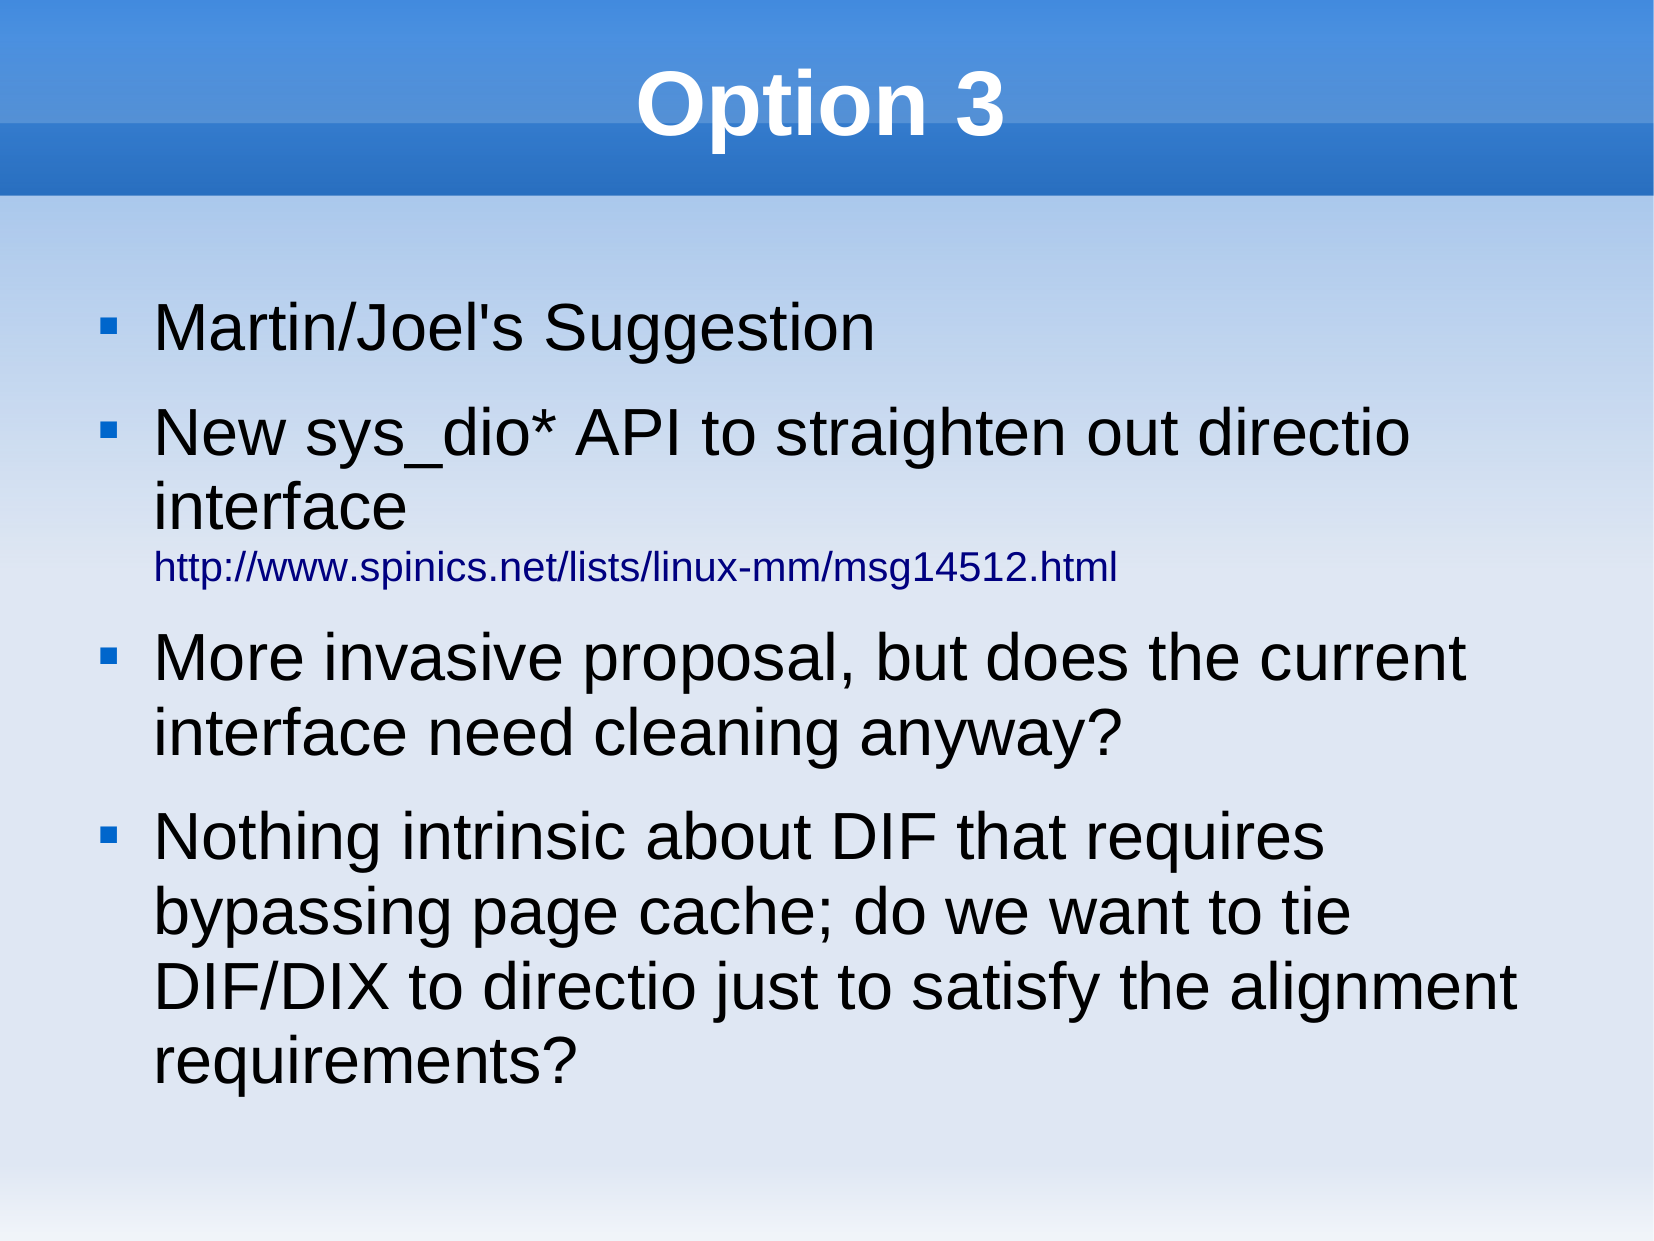

# Option 3
Martin/Joel's Suggestion
New sys_dio* API to straighten out directio interface
http://www.spinics.net/lists/linux-mm/msg14512.html
More invasive proposal, but does the current interface need cleaning anyway?
Nothing intrinsic about DIF that requires bypassing page cache; do we want to tie DIF/DIX to directio just to satisfy the alignment requirements?